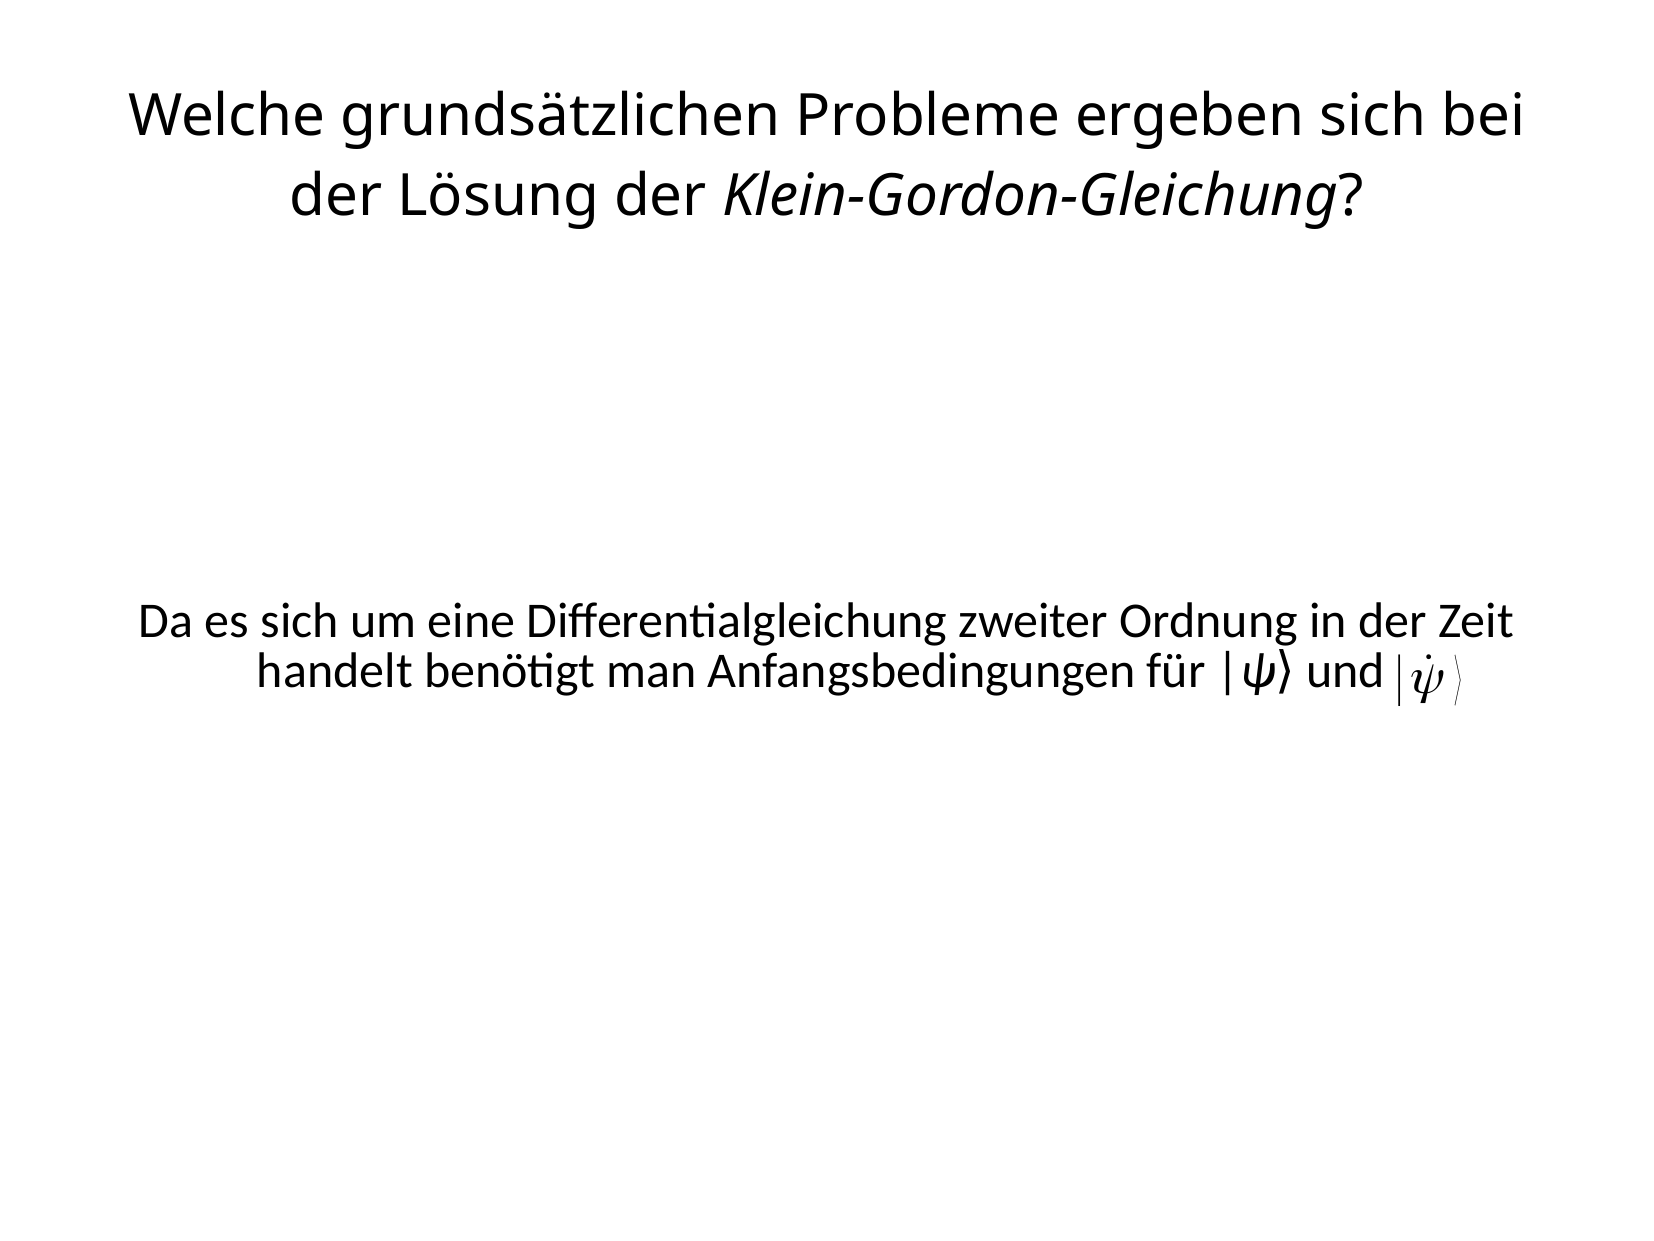

# Welche grundsätzlichen Probleme ergeben sich bei der Lösung der Klein-Gordon-Gleichung?
Da es sich um eine Differentialgleichung zweiter Ordnung in der Zeit handelt benötigt man Anfangsbedingungen für |ψ⟩ und